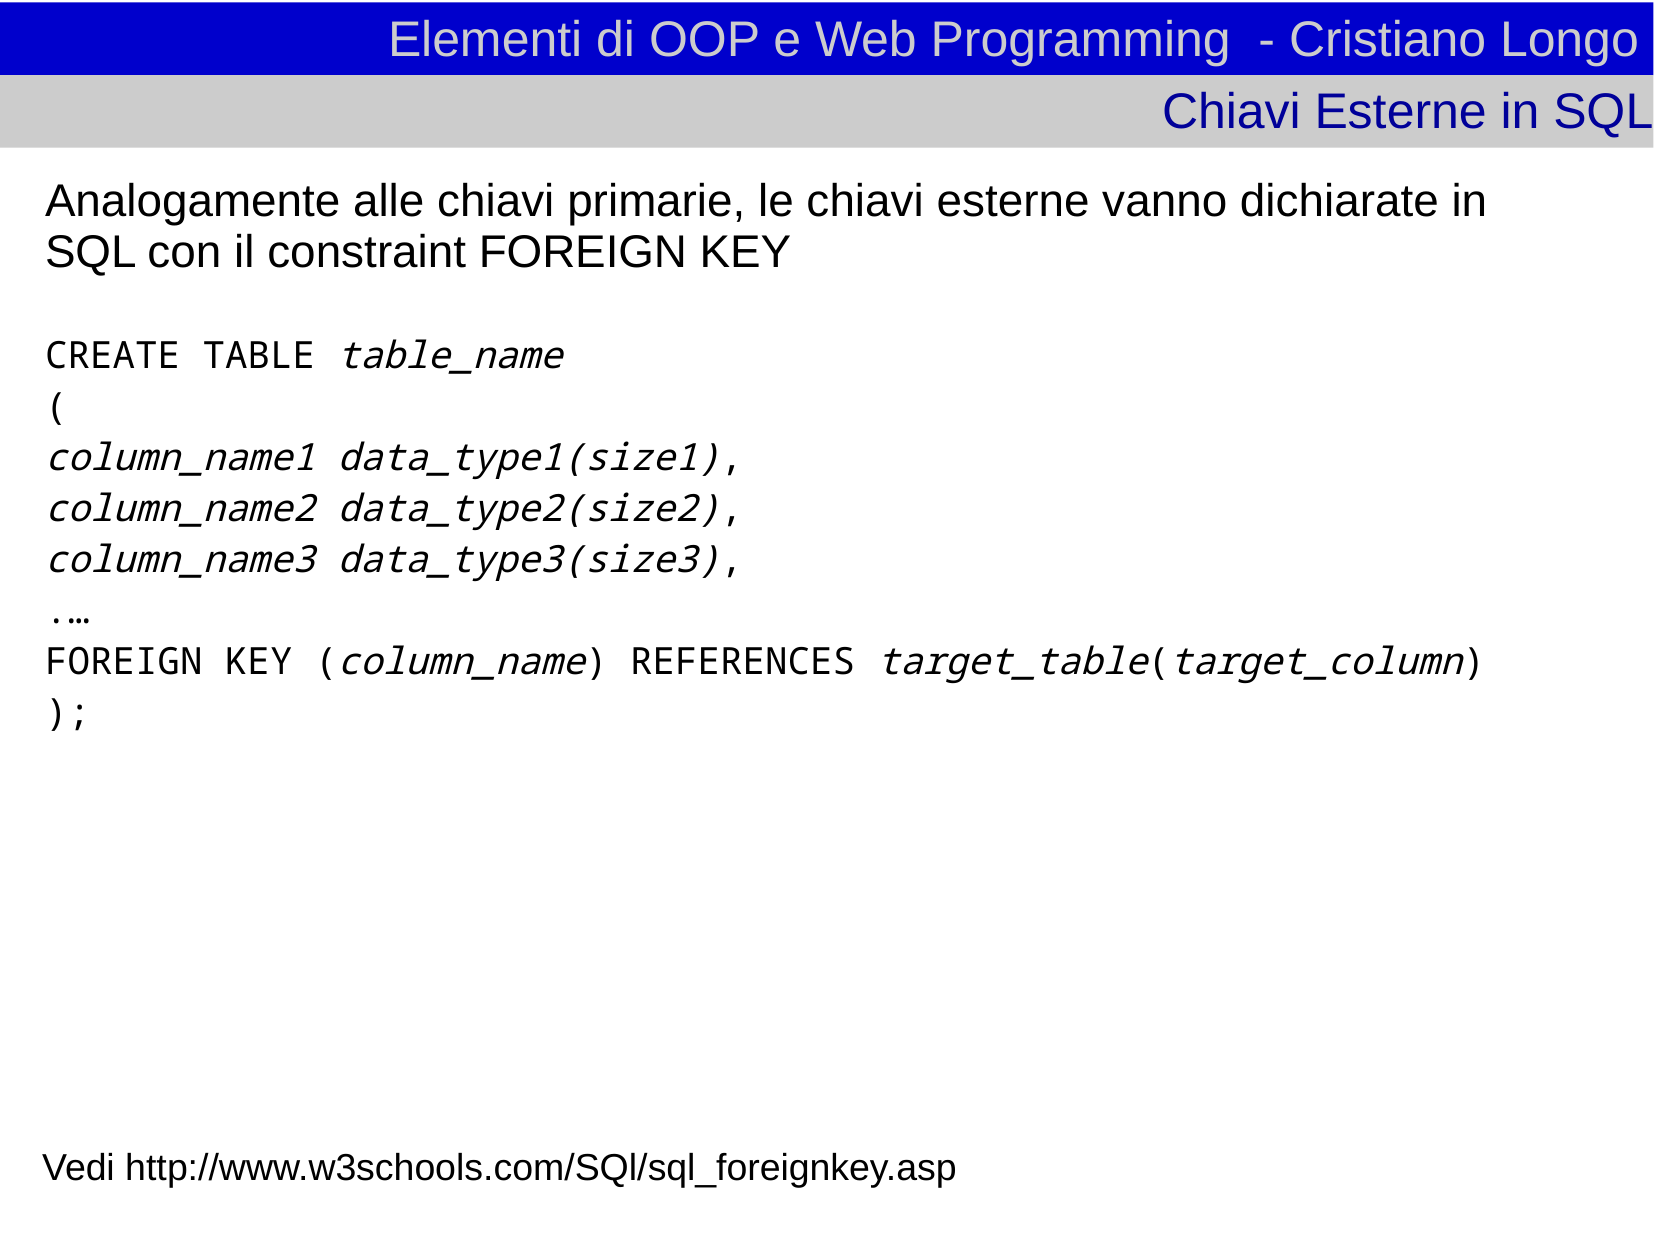

# Elementi di OOP e Web Programming - Cristiano Longo
Chiavi Esterne in SQL
Analogamente alle chiavi primarie, le chiavi esterne vanno dichiarate in SQL con il constraint FOREIGN KEY
CREATE TABLE table_name
(
column_name1 data_type1(size1),
column_name2 data_type2(size2),
column_name3 data_type3(size3),
.…
FOREIGN KEY (column_name) REFERENCES target_table(target_column)
);
Vedi http://www.w3schools.com/SQl/sql_foreignkey.asp